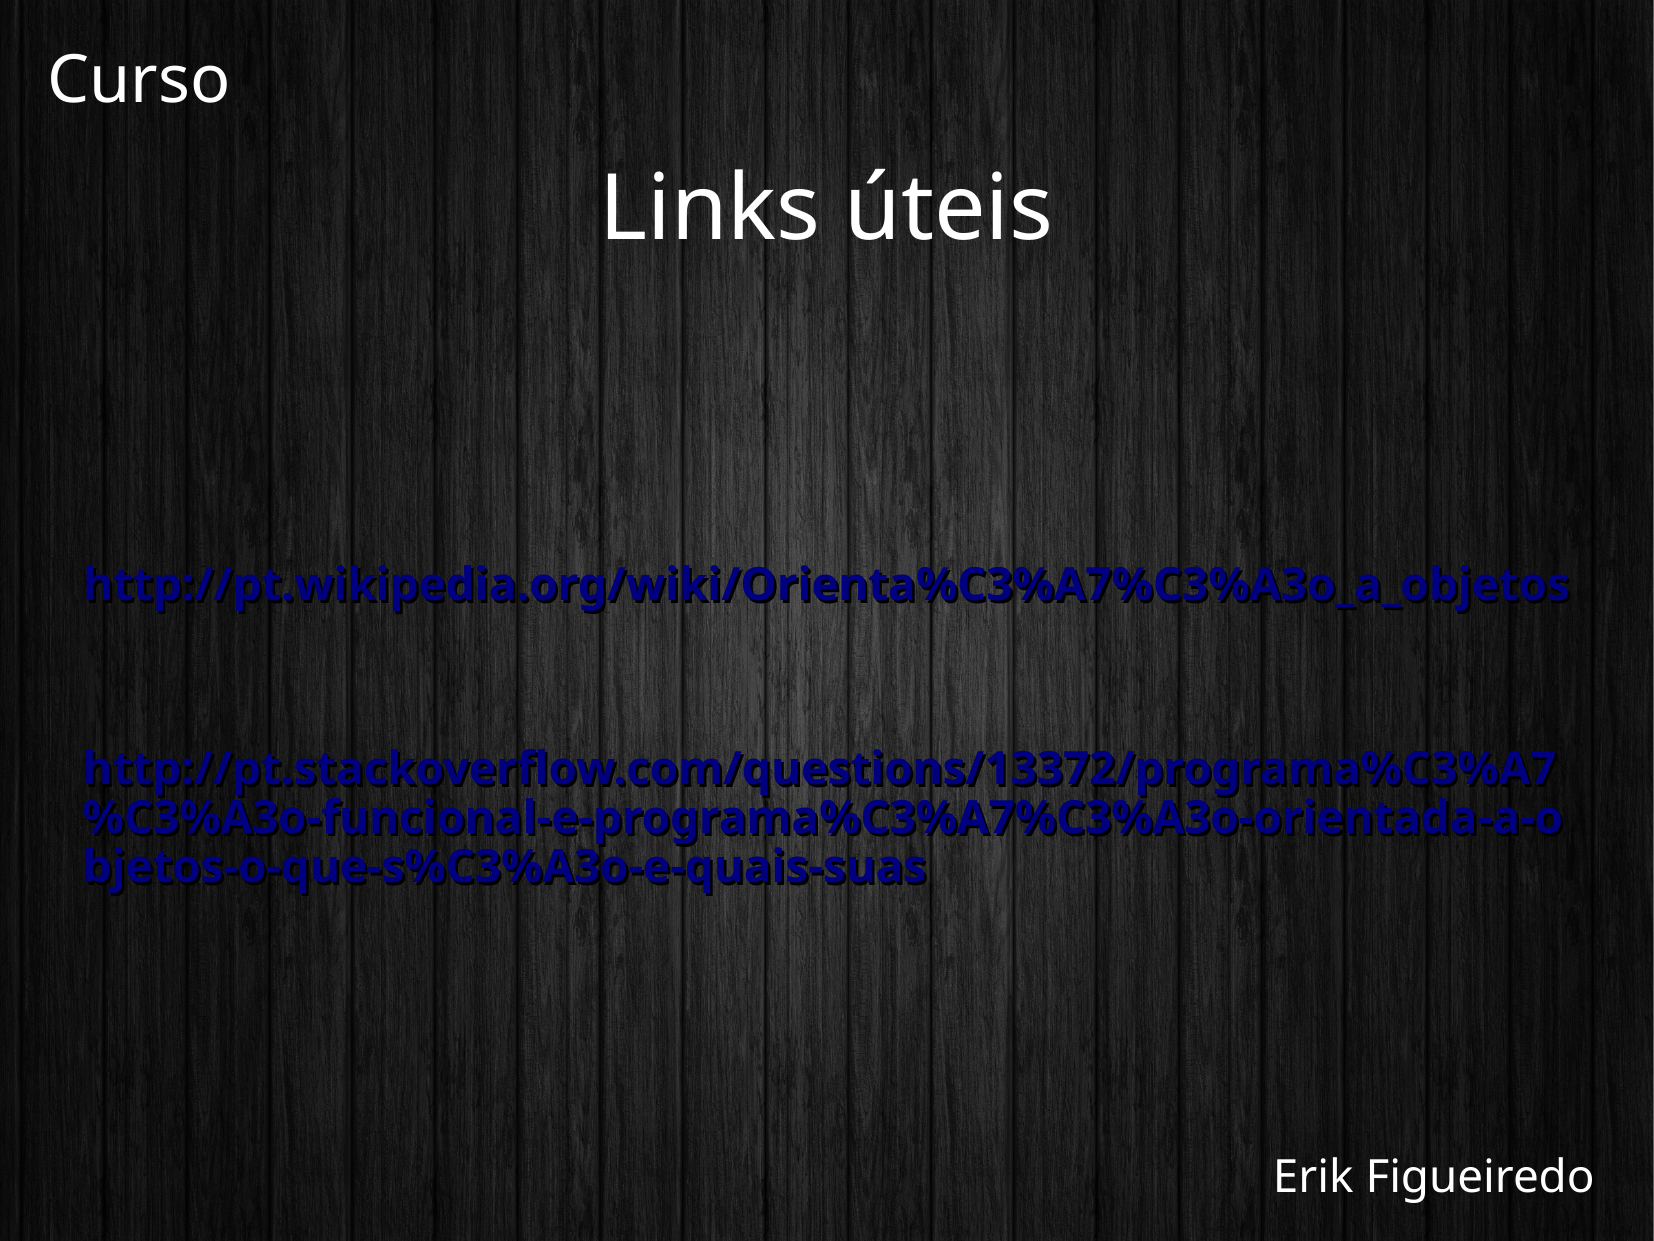

Curso
# Links úteis
http://pt.wikipedia.org/wiki/Orienta%C3%A7%C3%A3o_a_objetos
http://pt.stackoverflow.com/questions/13372/programa%C3%A7%C3%A3o-funcional-e-programa%C3%A7%C3%A3o-orientada-a-objetos-o-que-s%C3%A3o-e-quais-suas
Erik Figueiredo